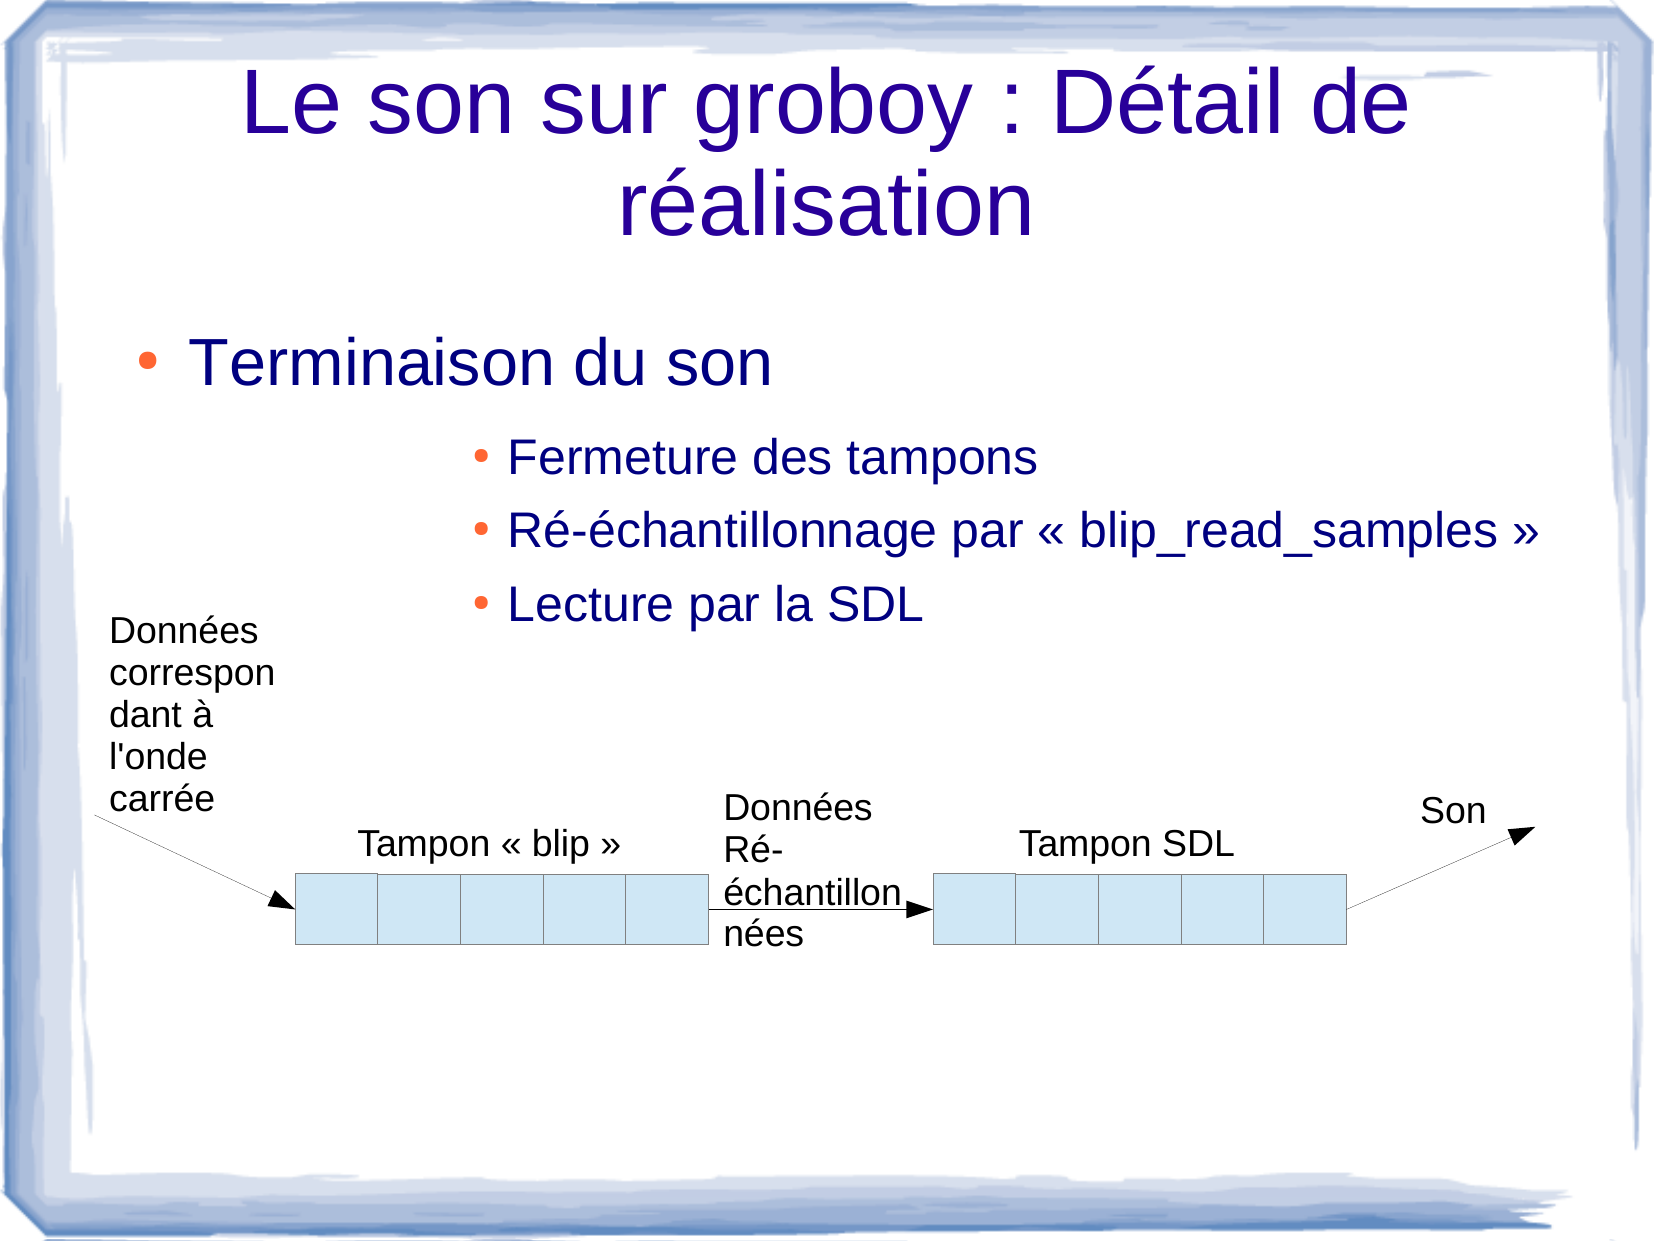

# Le son sur groboy : Détail de réalisation
Terminaison du son
Fermeture des tampons
Ré-échantillonnage par « blip_read_samples »
Lecture par la SDL
Données correspondant à l'onde carrée
Données
Ré-échantillonnées
Son
Tampon « blip »
Tampon SDL